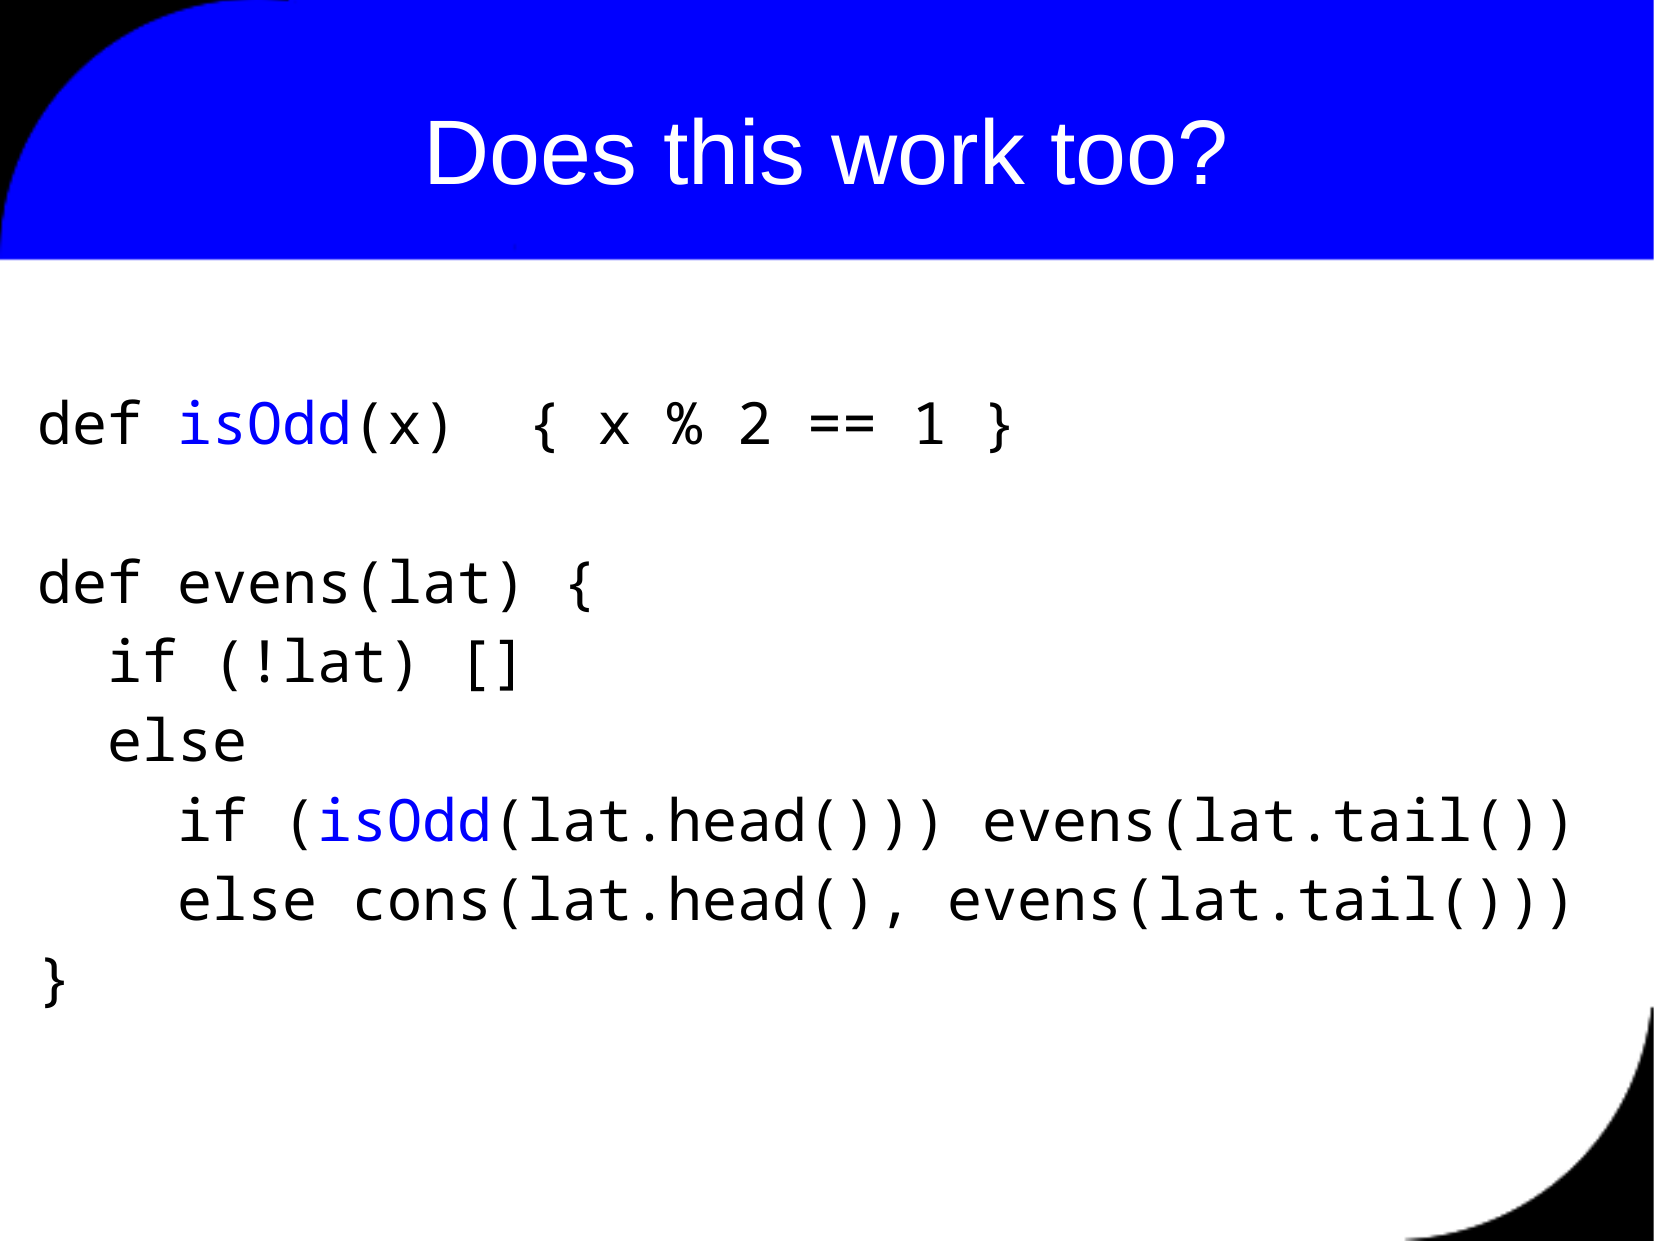

# Does this work too?
def isOdd(x) { x % 2 == 1 }
def evens(lat) {
 if (!lat) []
 else
 if (isOdd(lat.head())) evens(lat.tail())
 else cons(lat.head(), evens(lat.tail()))
}